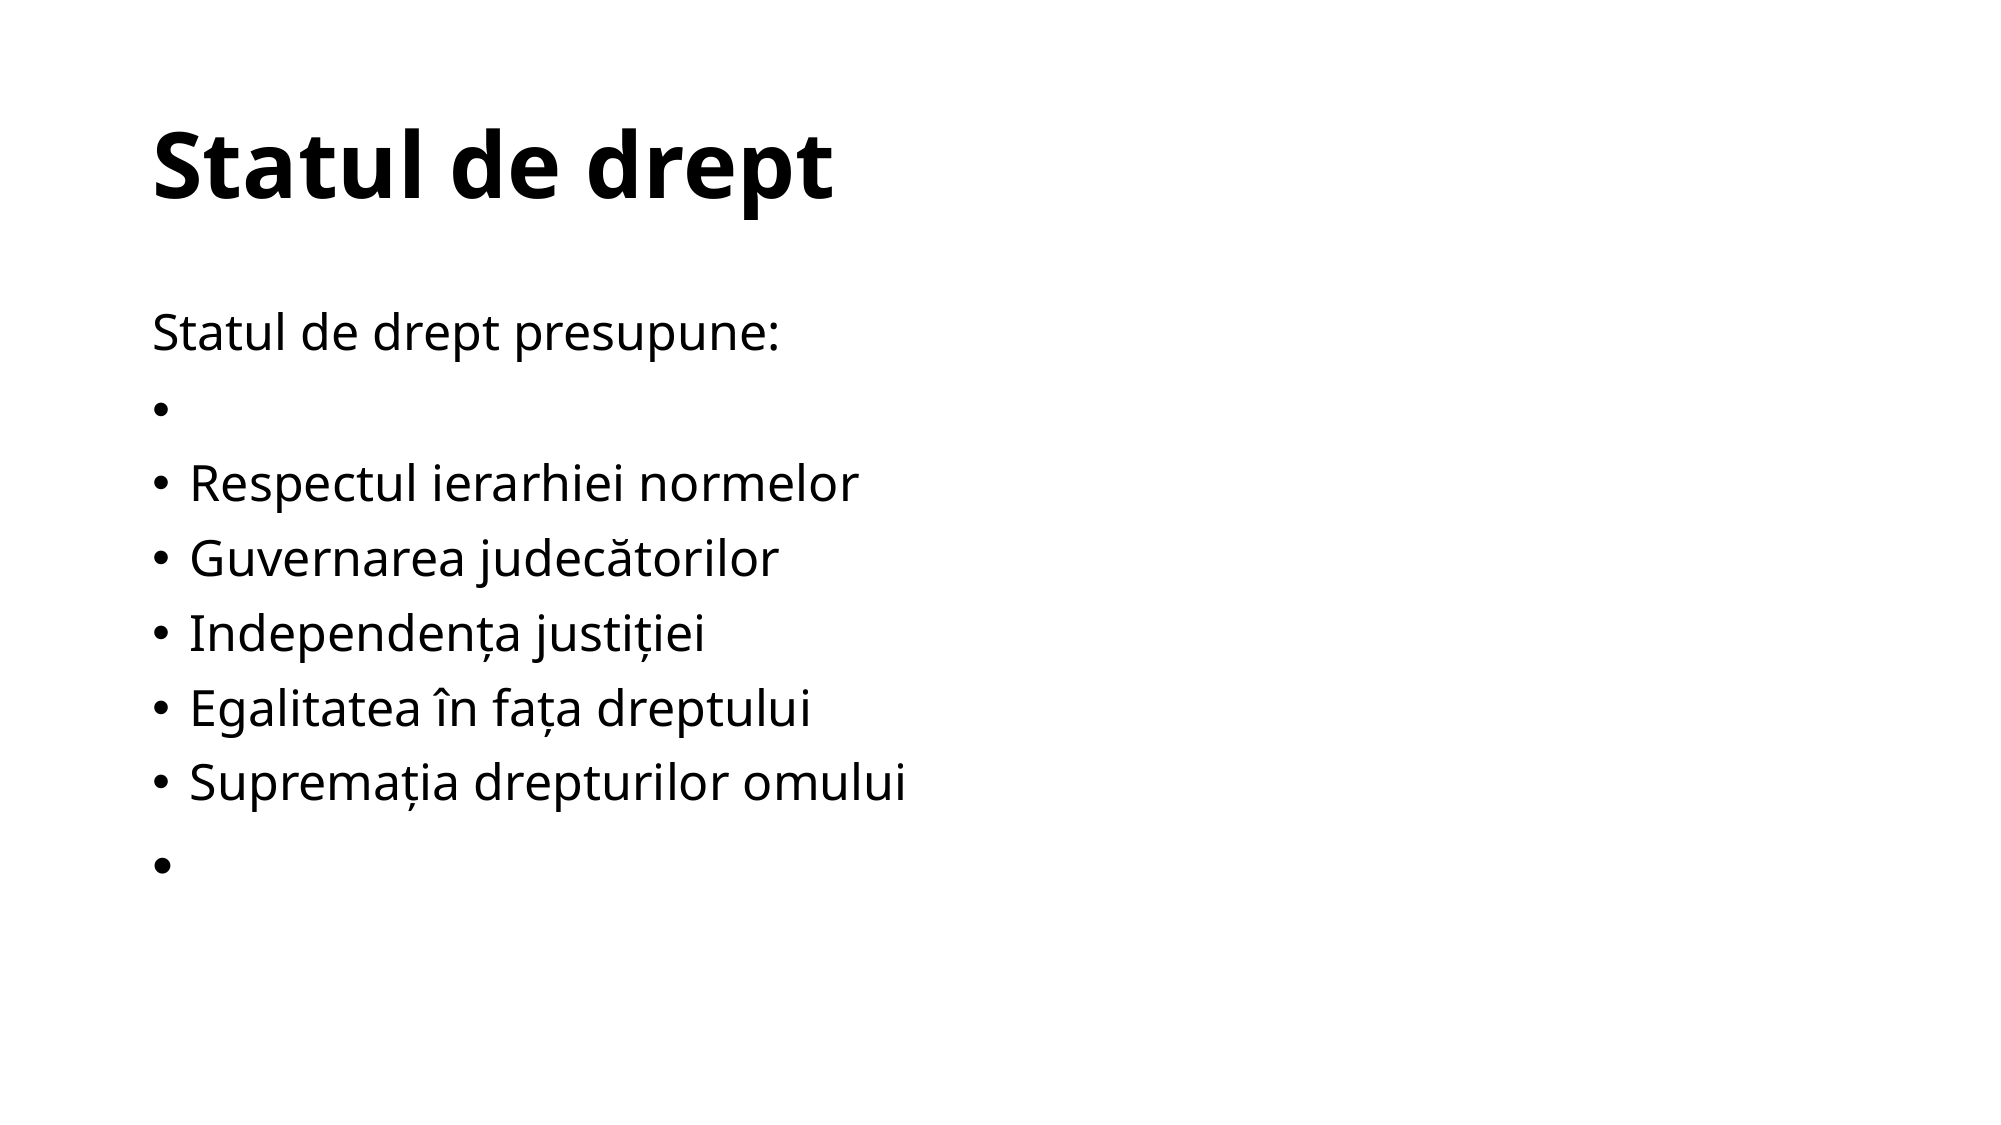

# Statul de drept
Statul de drept presupune:
Respectul ierarhiei normelor
Guvernarea judecătorilor
Independența justiției
Egalitatea în fața dreptului
Supremația drepturilor omului